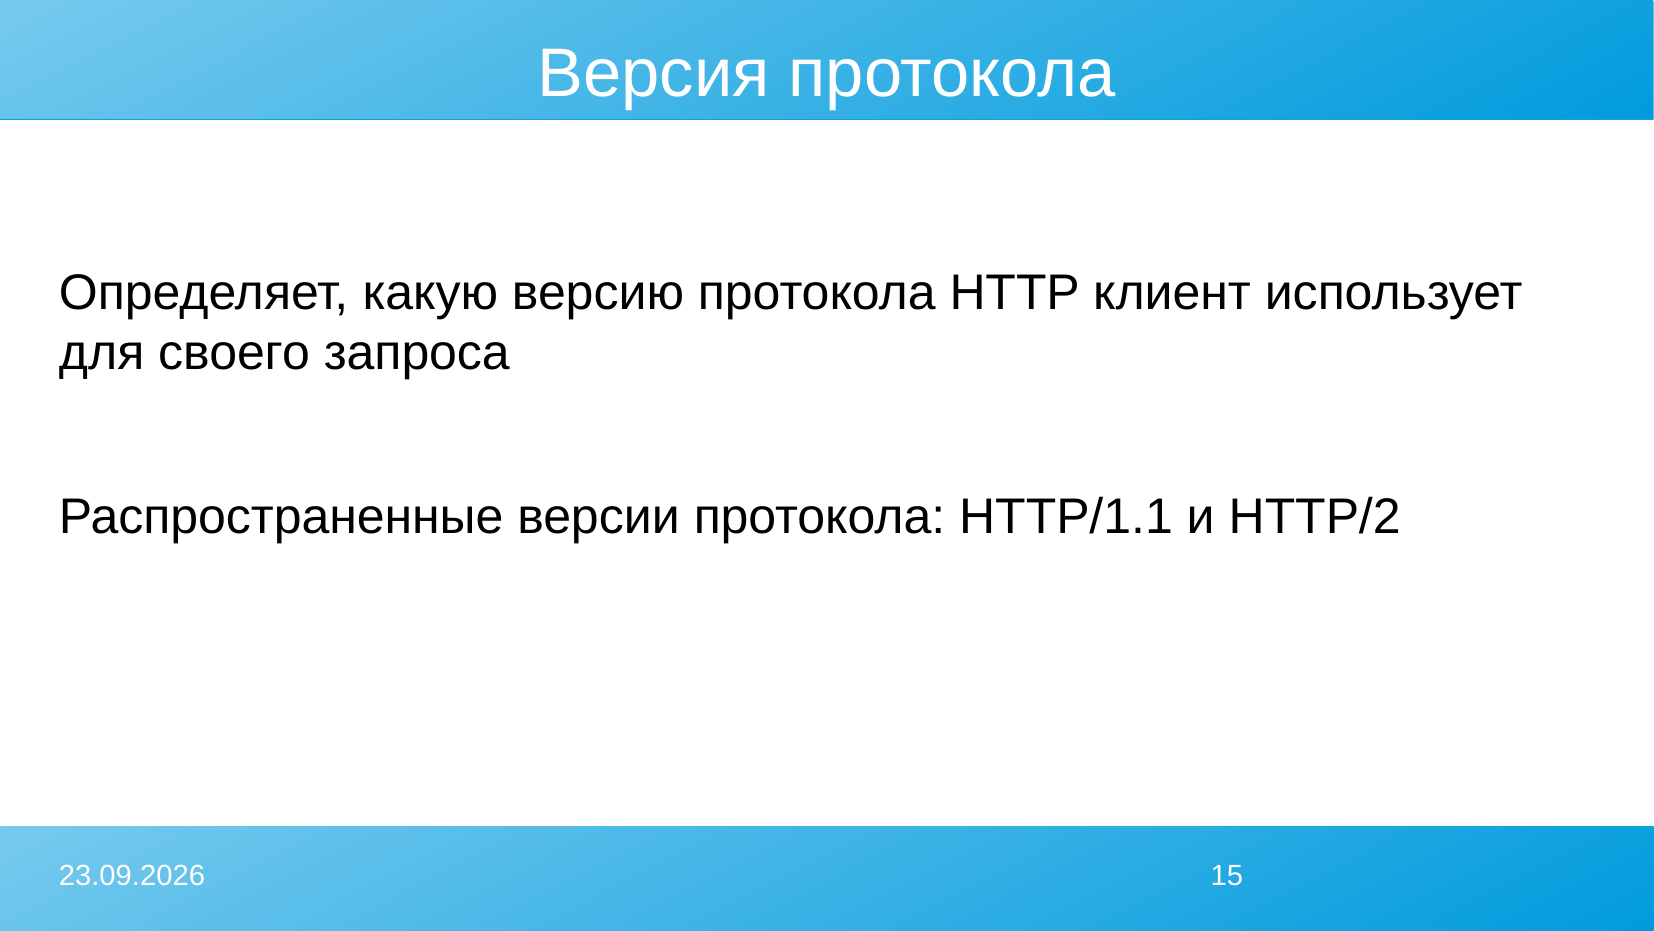

# Версия протокола
Определяет, какую версию протокола HTTP клиент использует для своего запроса
Распространенные версии протокола: HTTP/1.1 и HTTP/2